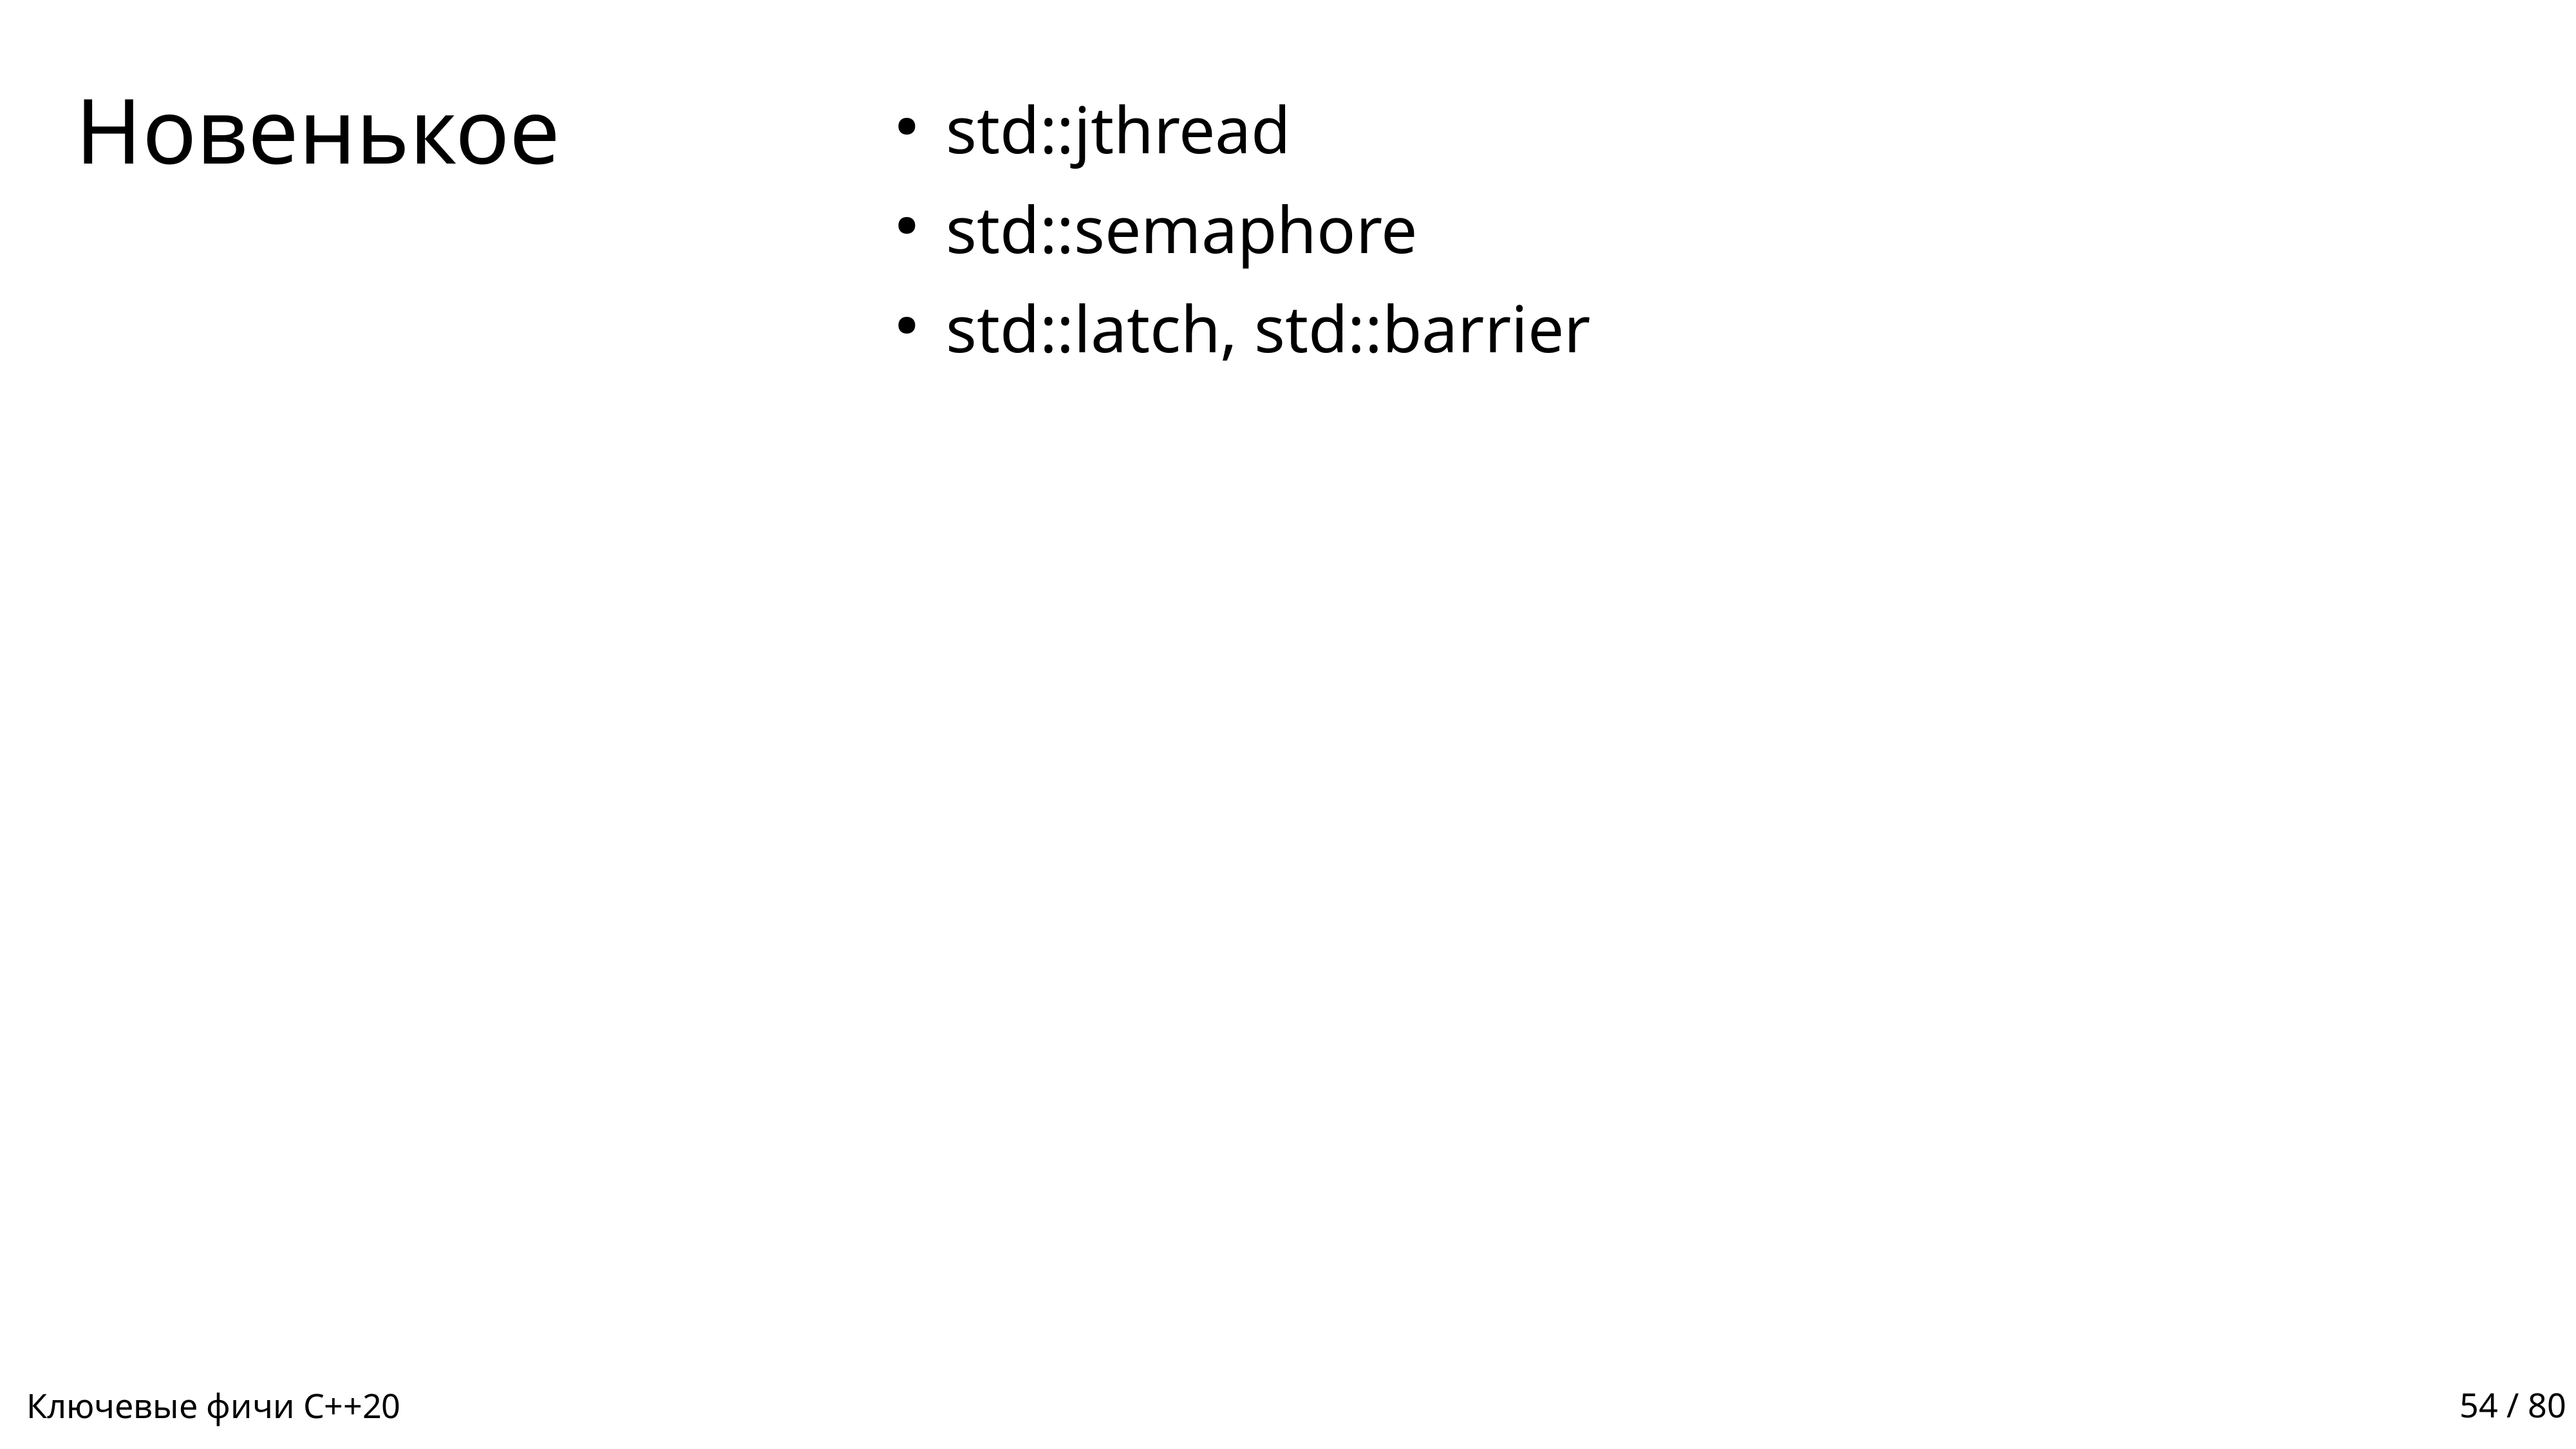

# Новенькое
 std::jthread
 std::semaphore
 std::latch, std::barrier
Ключевые фичи С++20